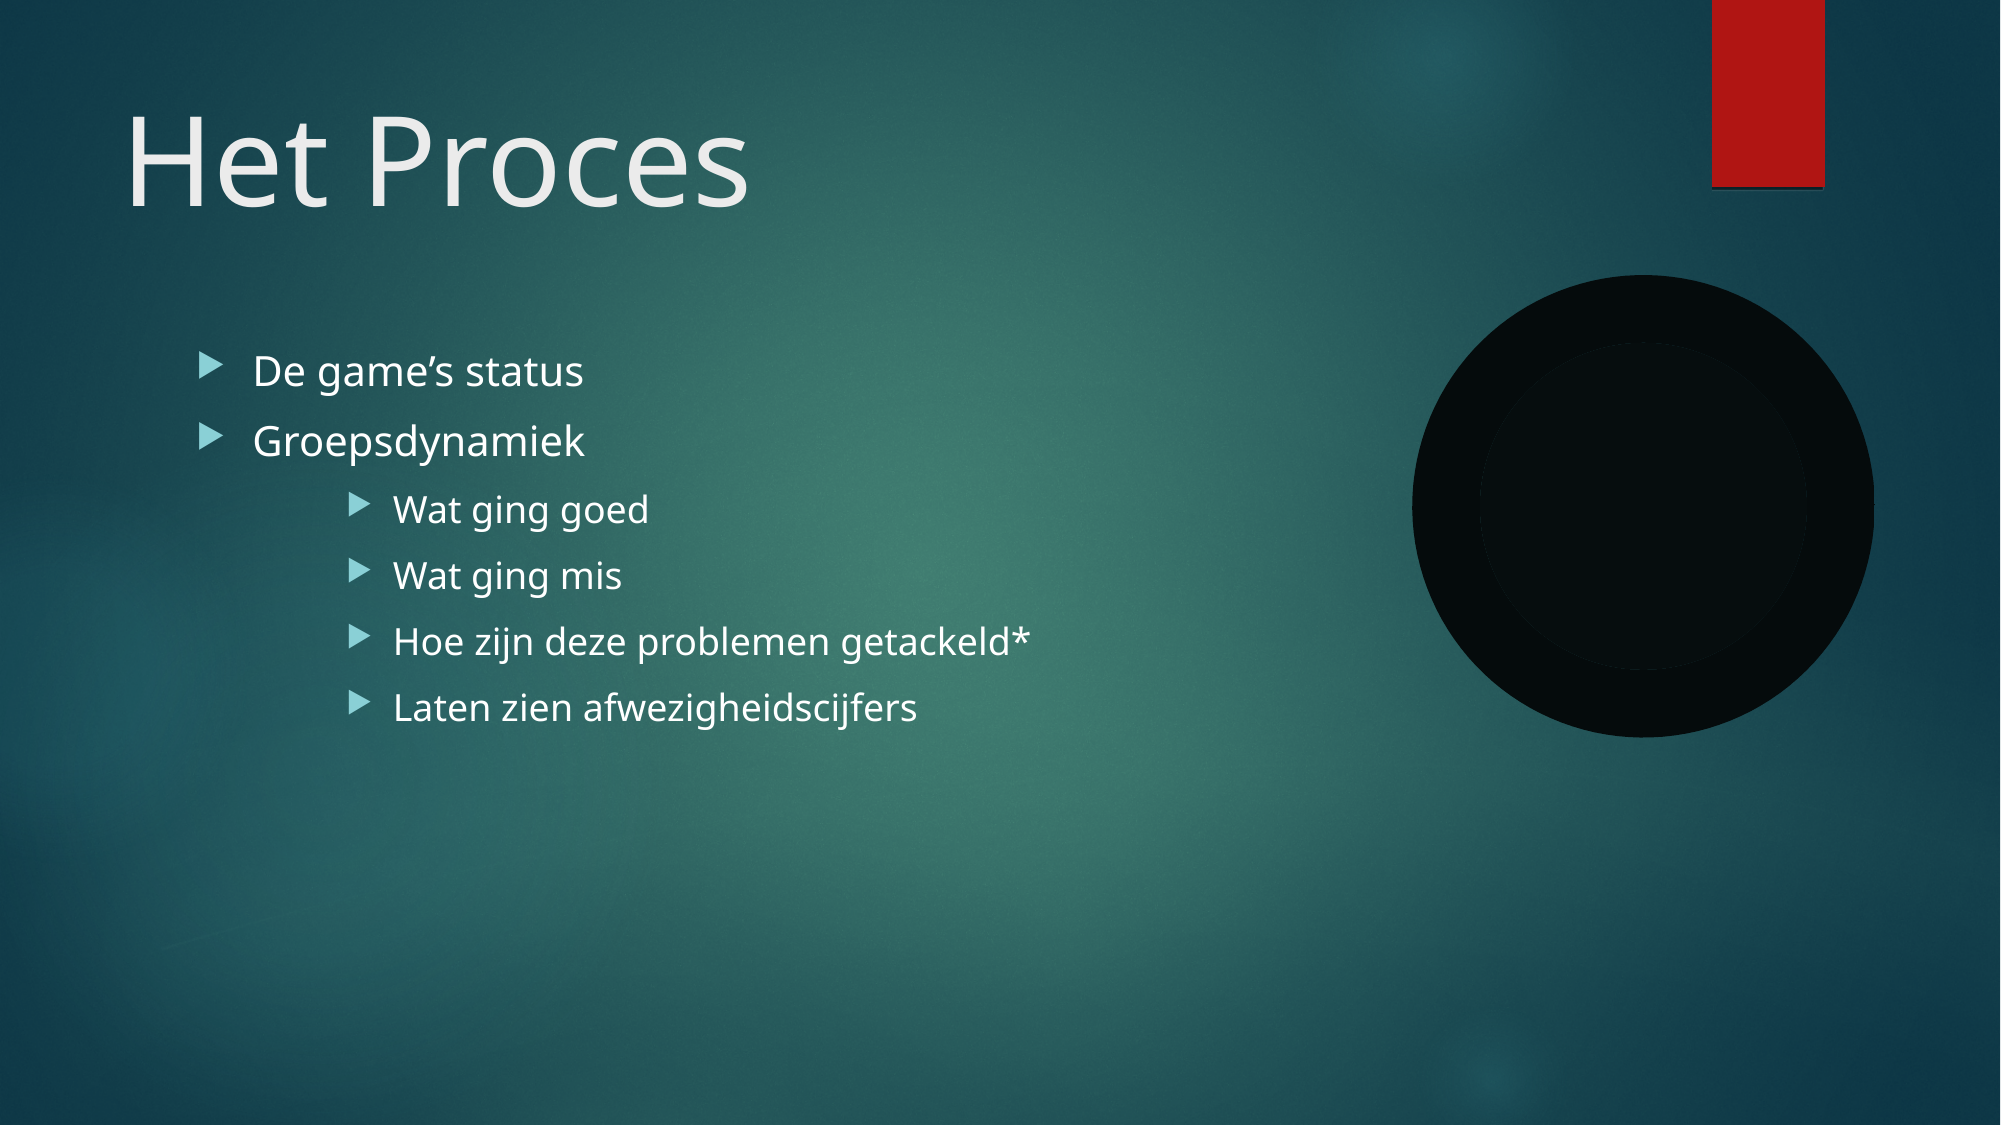

# Het Proces
De game’s status
Groepsdynamiek
Wat ging goed
Wat ging mis
Hoe zijn deze problemen getackeld*
Laten zien afwezigheidscijfers